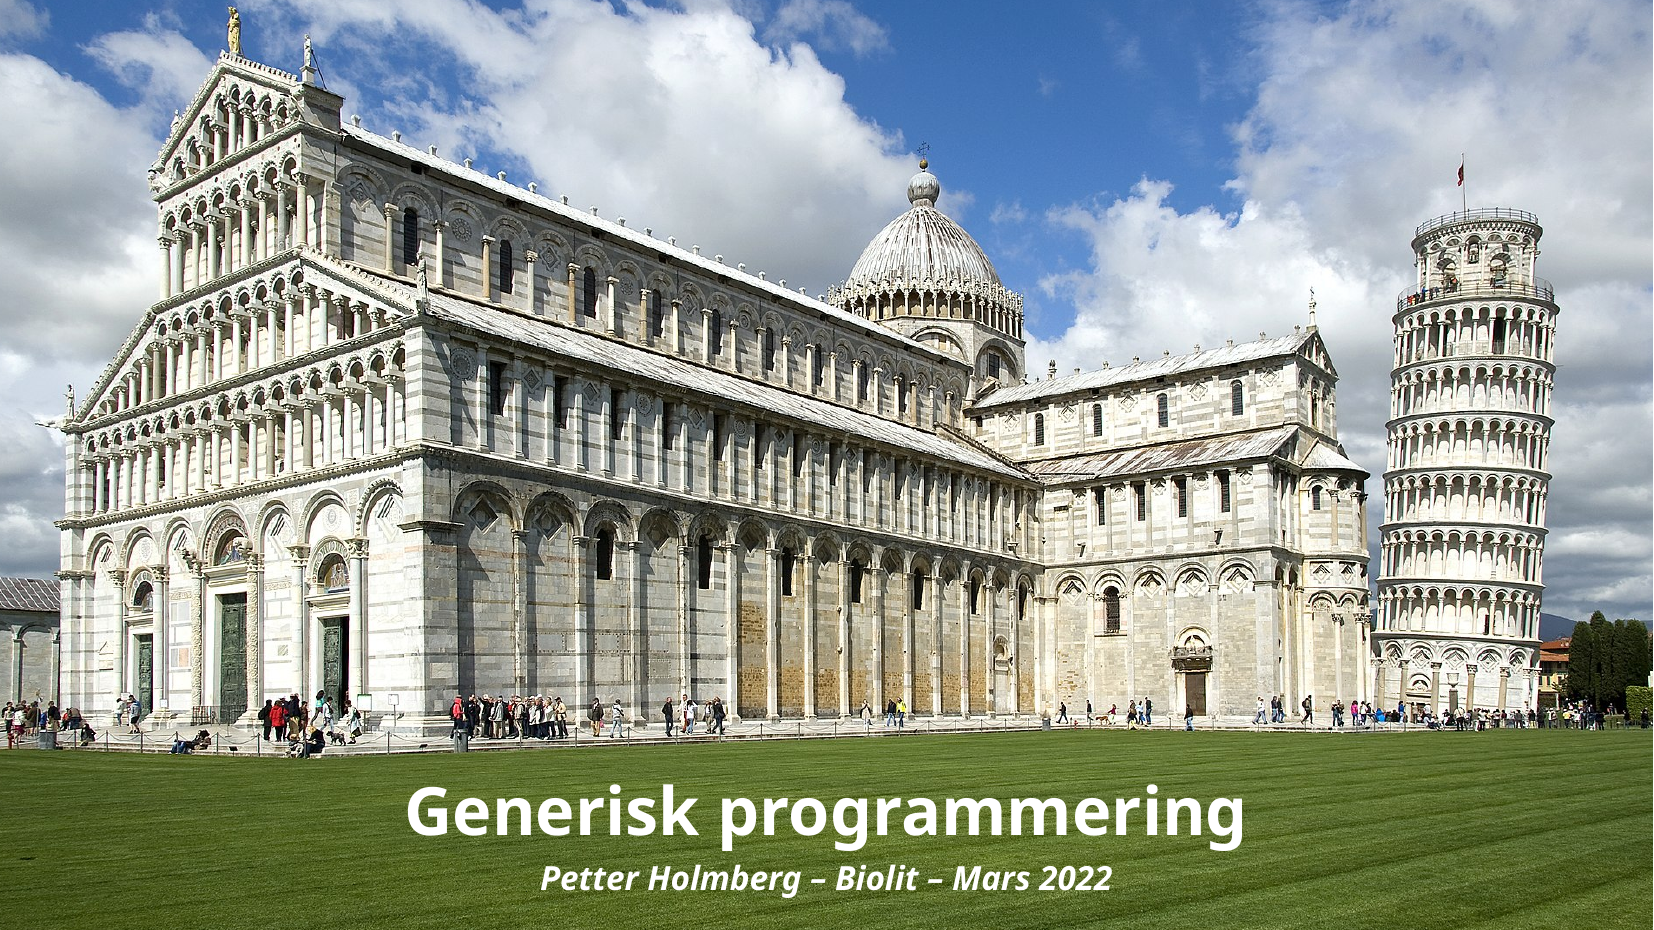

Generisk programmering
Petter Holmberg – Biolit – Mars 2022